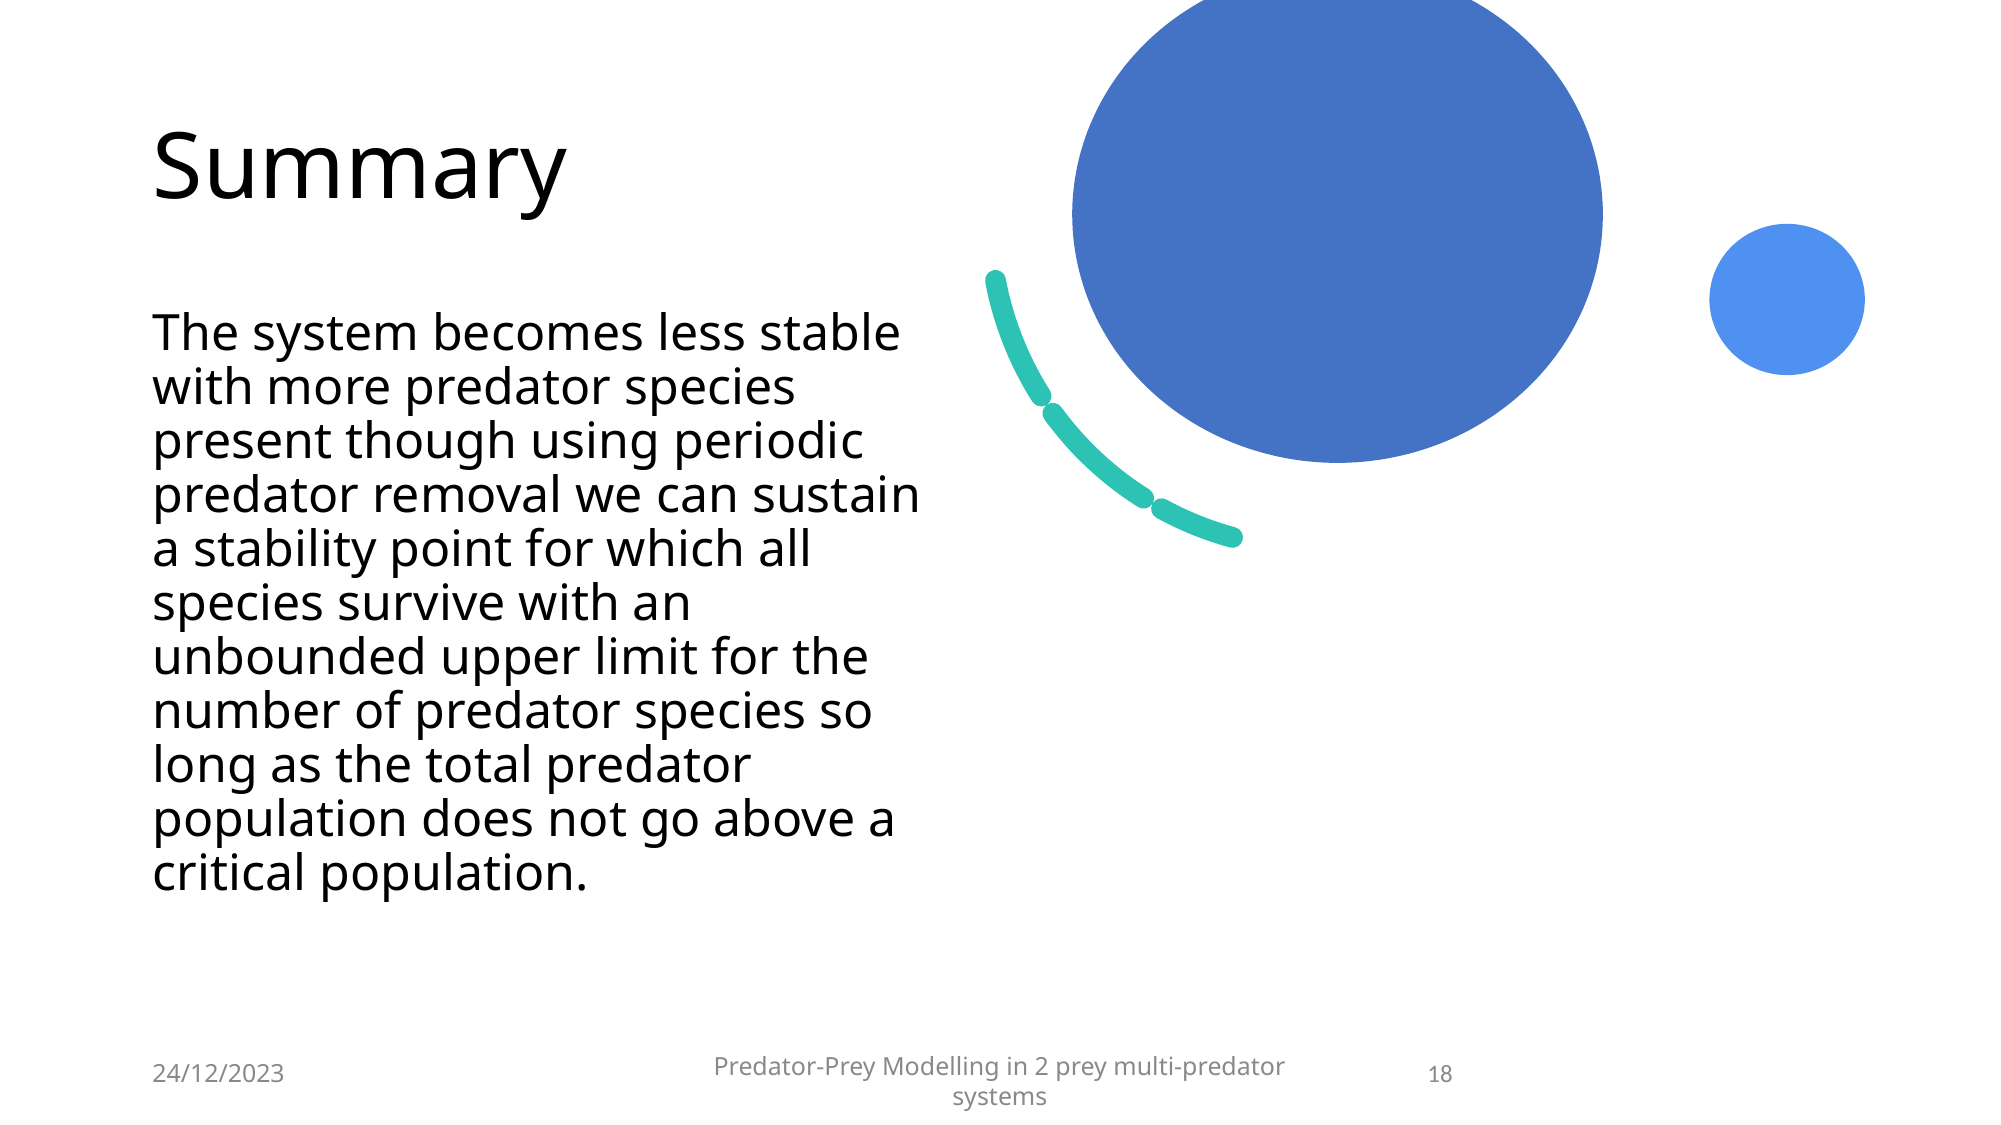

# Summary
The system becomes less stable with more predator species present though using periodic predator removal we can sustain a stability point for which all species survive with an unbounded upper limit for the number of predator species so long as the total predator population does not go above a critical population.
24/12/2023
Predator-Prey Modelling in 2 prey multi-predator systems